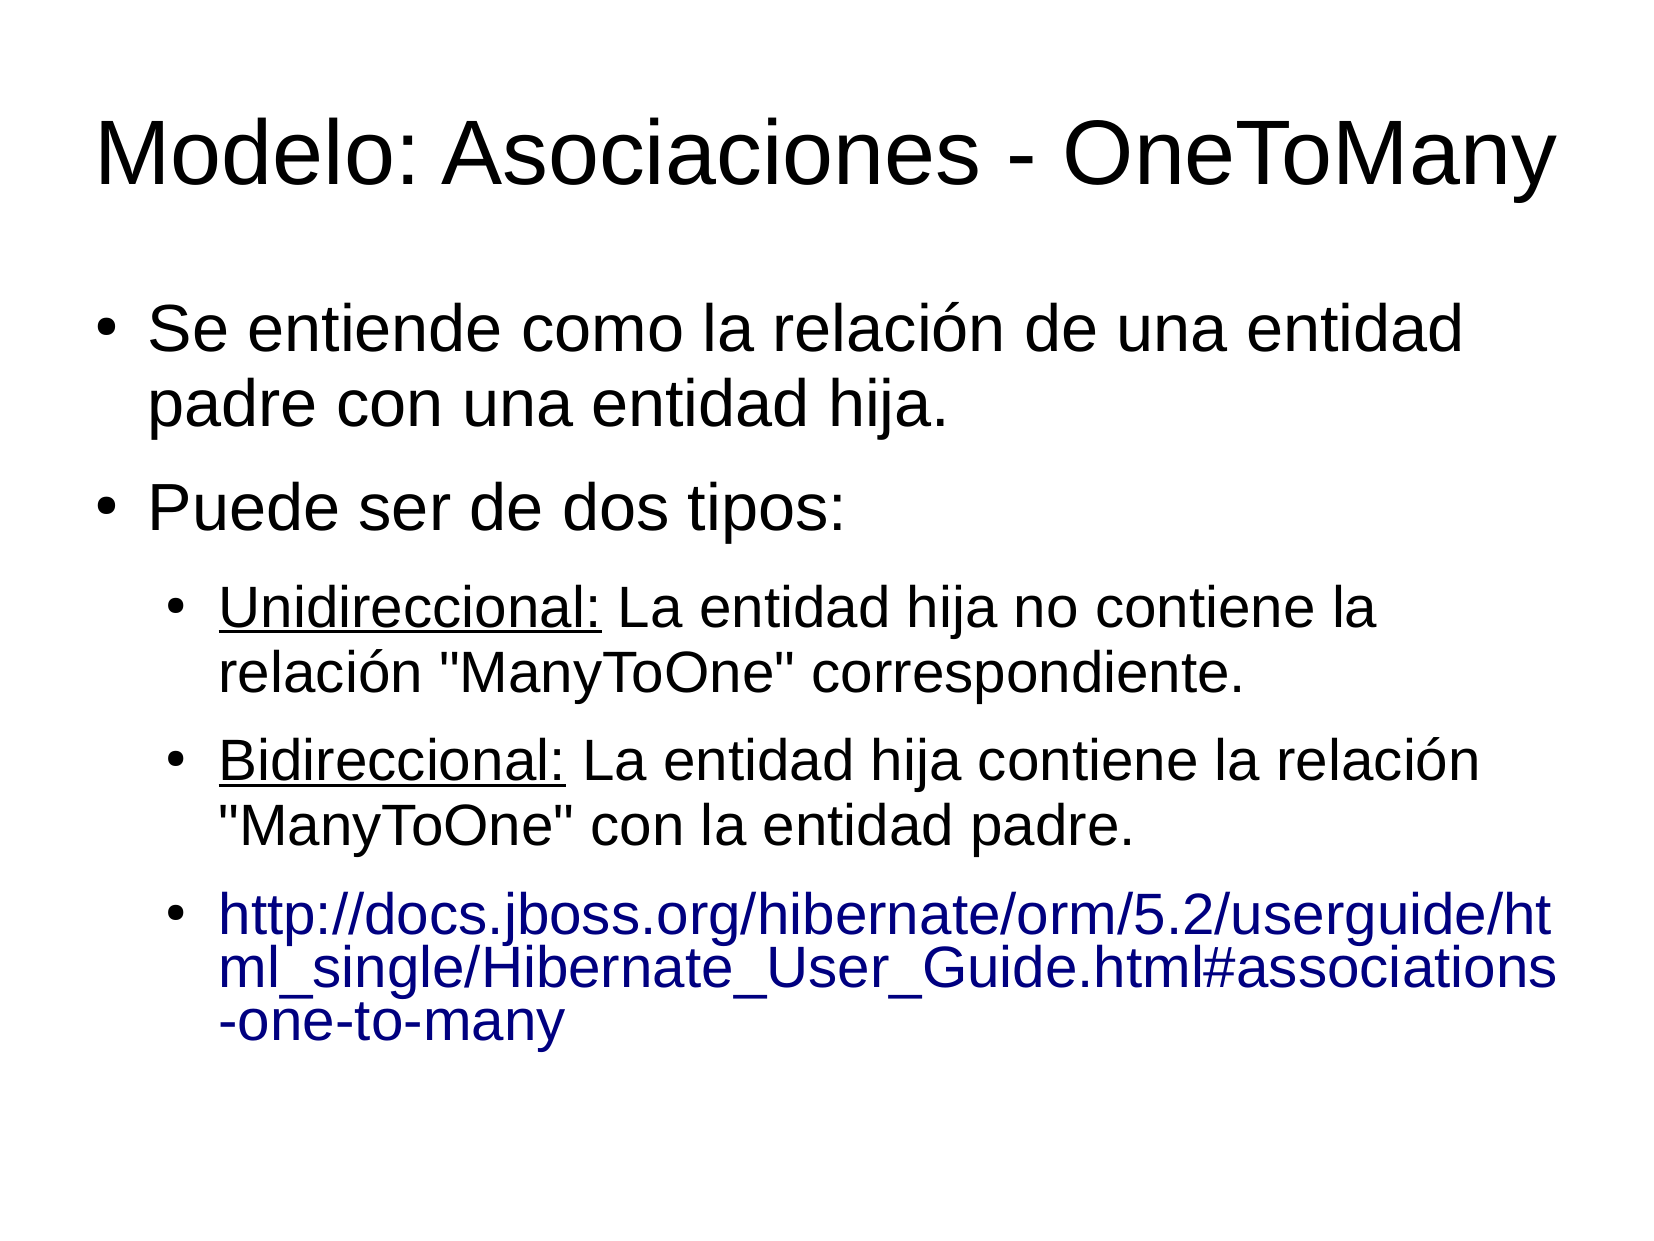

# Modelo: Asociaciones - OneToMany
Se entiende como la relación de una entidad padre con una entidad hija.
Puede ser de dos tipos:
Unidireccional: La entidad hija no contiene la relación "ManyToOne" correspondiente.
Bidireccional: La entidad hija contiene la relación "ManyToOne" con la entidad padre.
http://docs.jboss.org/hibernate/orm/5.2/userguide/html_single/Hibernate_User_Guide.html#associations-one-to-many